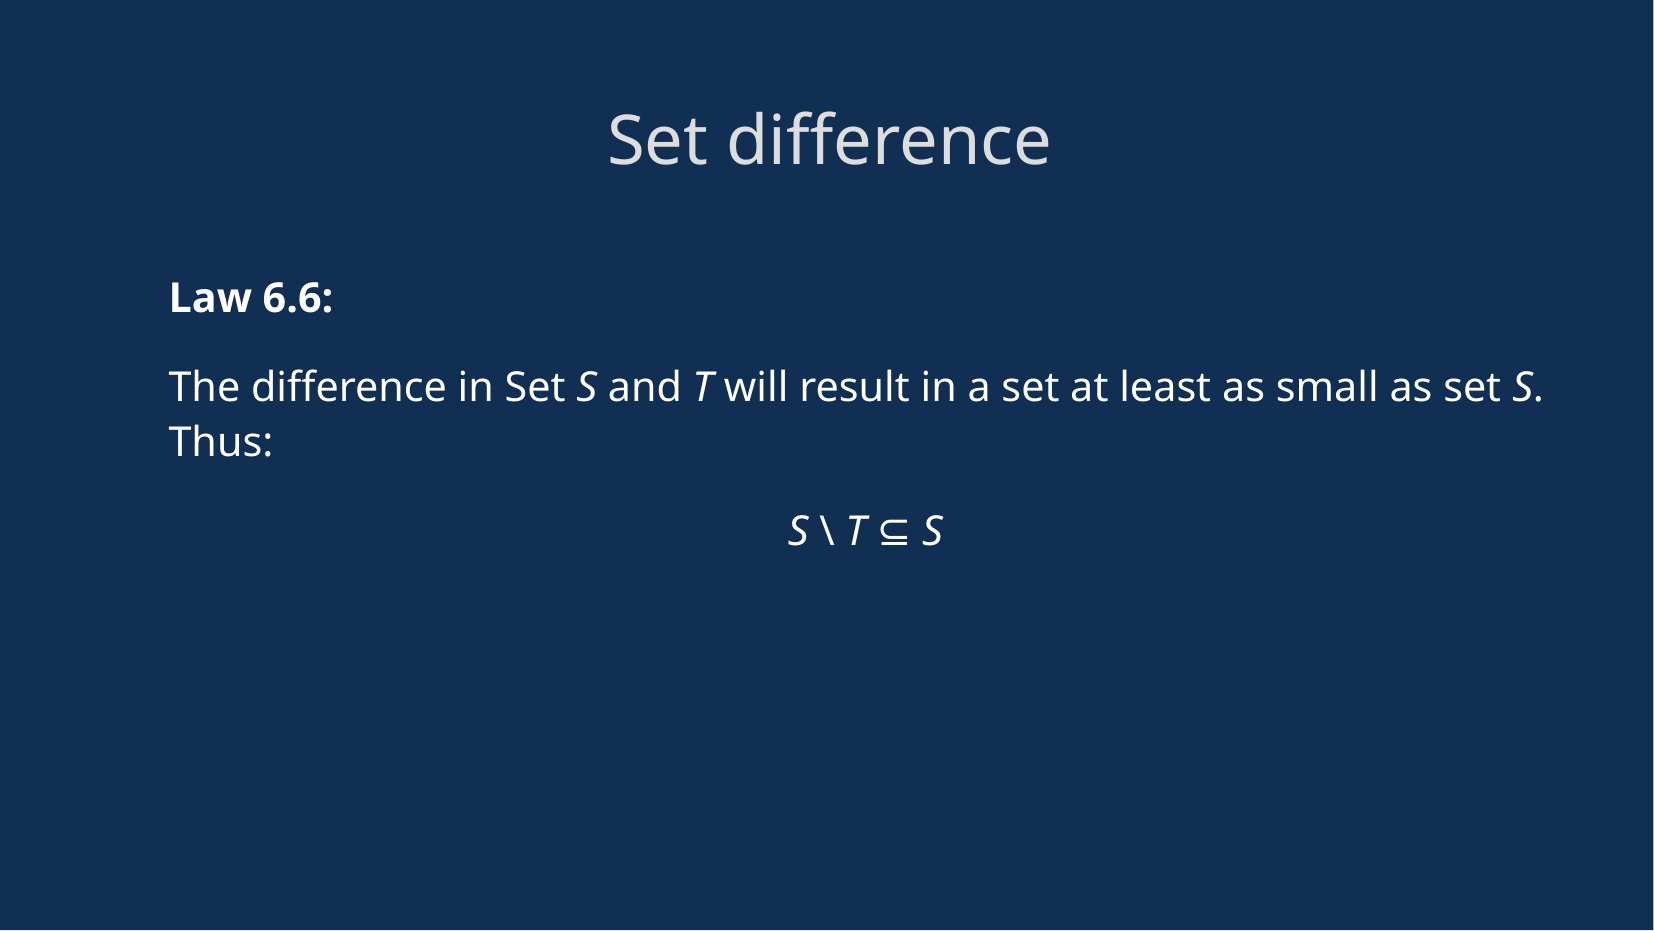

# Set difference
Law 6.6:
The difference in Set S and T will result in a set at least as small as set S. Thus:
S \ T ⊆ S